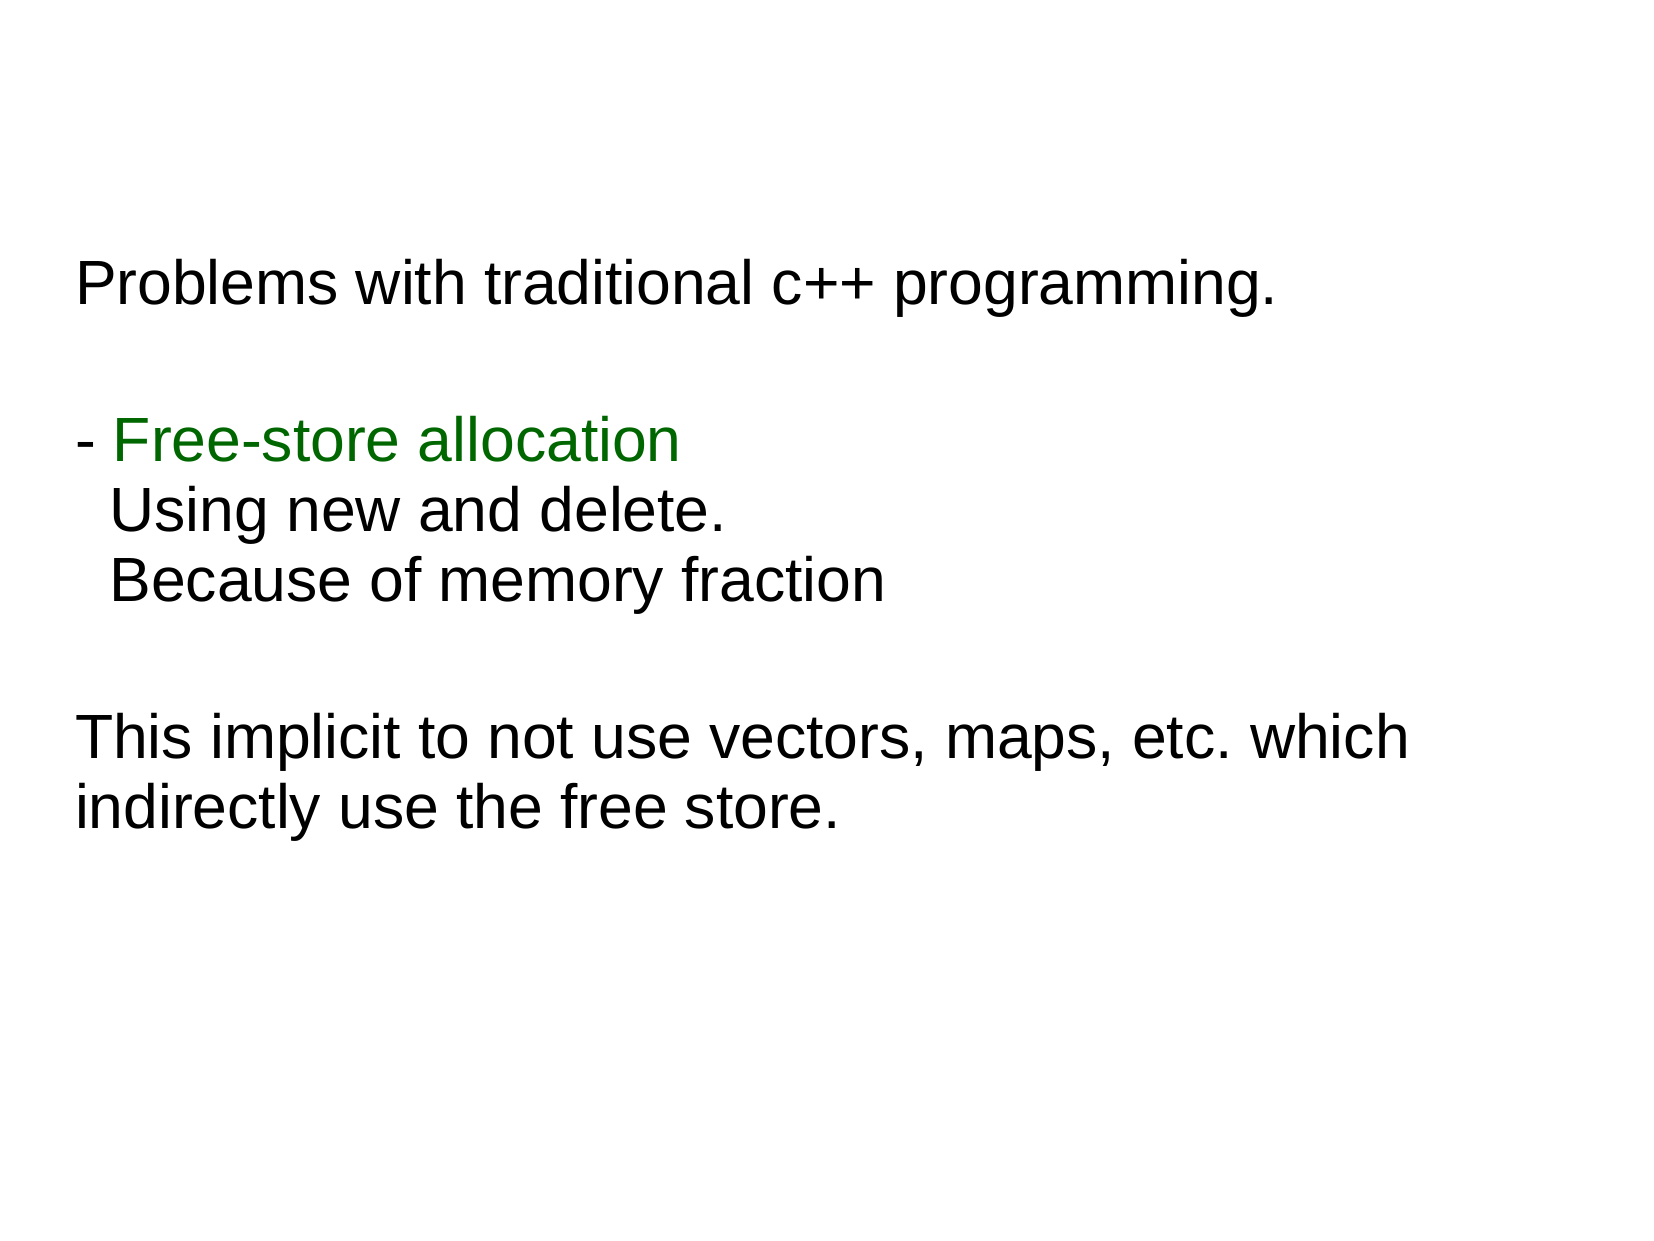

Problems with traditional c++ programming.
- Free-store allocation
 Using new and delete.
 Because of memory fraction
This implicit to not use vectors, maps, etc. which indirectly use the free store.